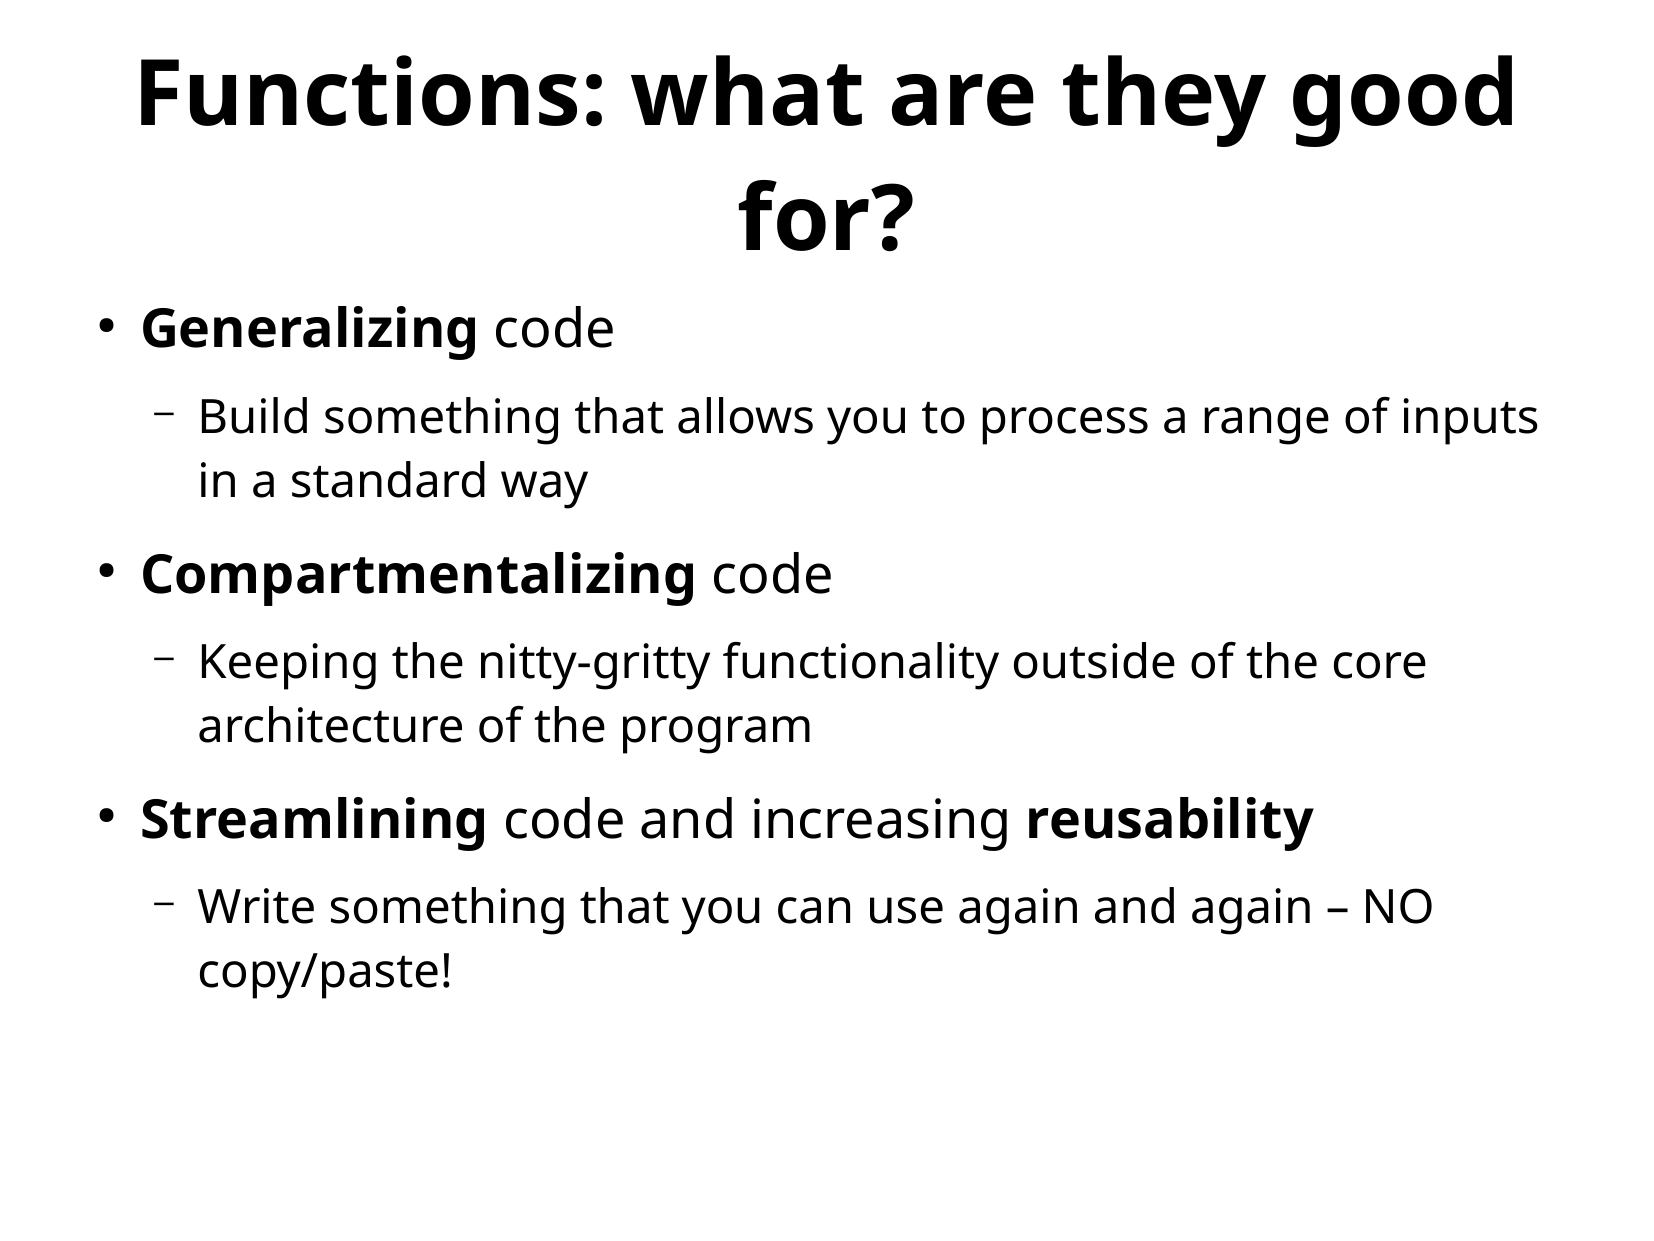

# Functions: what are they good for?
Generalizing code
Build something that allows you to process a range of inputs in a standard way
Compartmentalizing code
Keeping the nitty-gritty functionality outside of the core architecture of the program
Streamlining code and increasing reusability
Write something that you can use again and again – NO copy/paste!